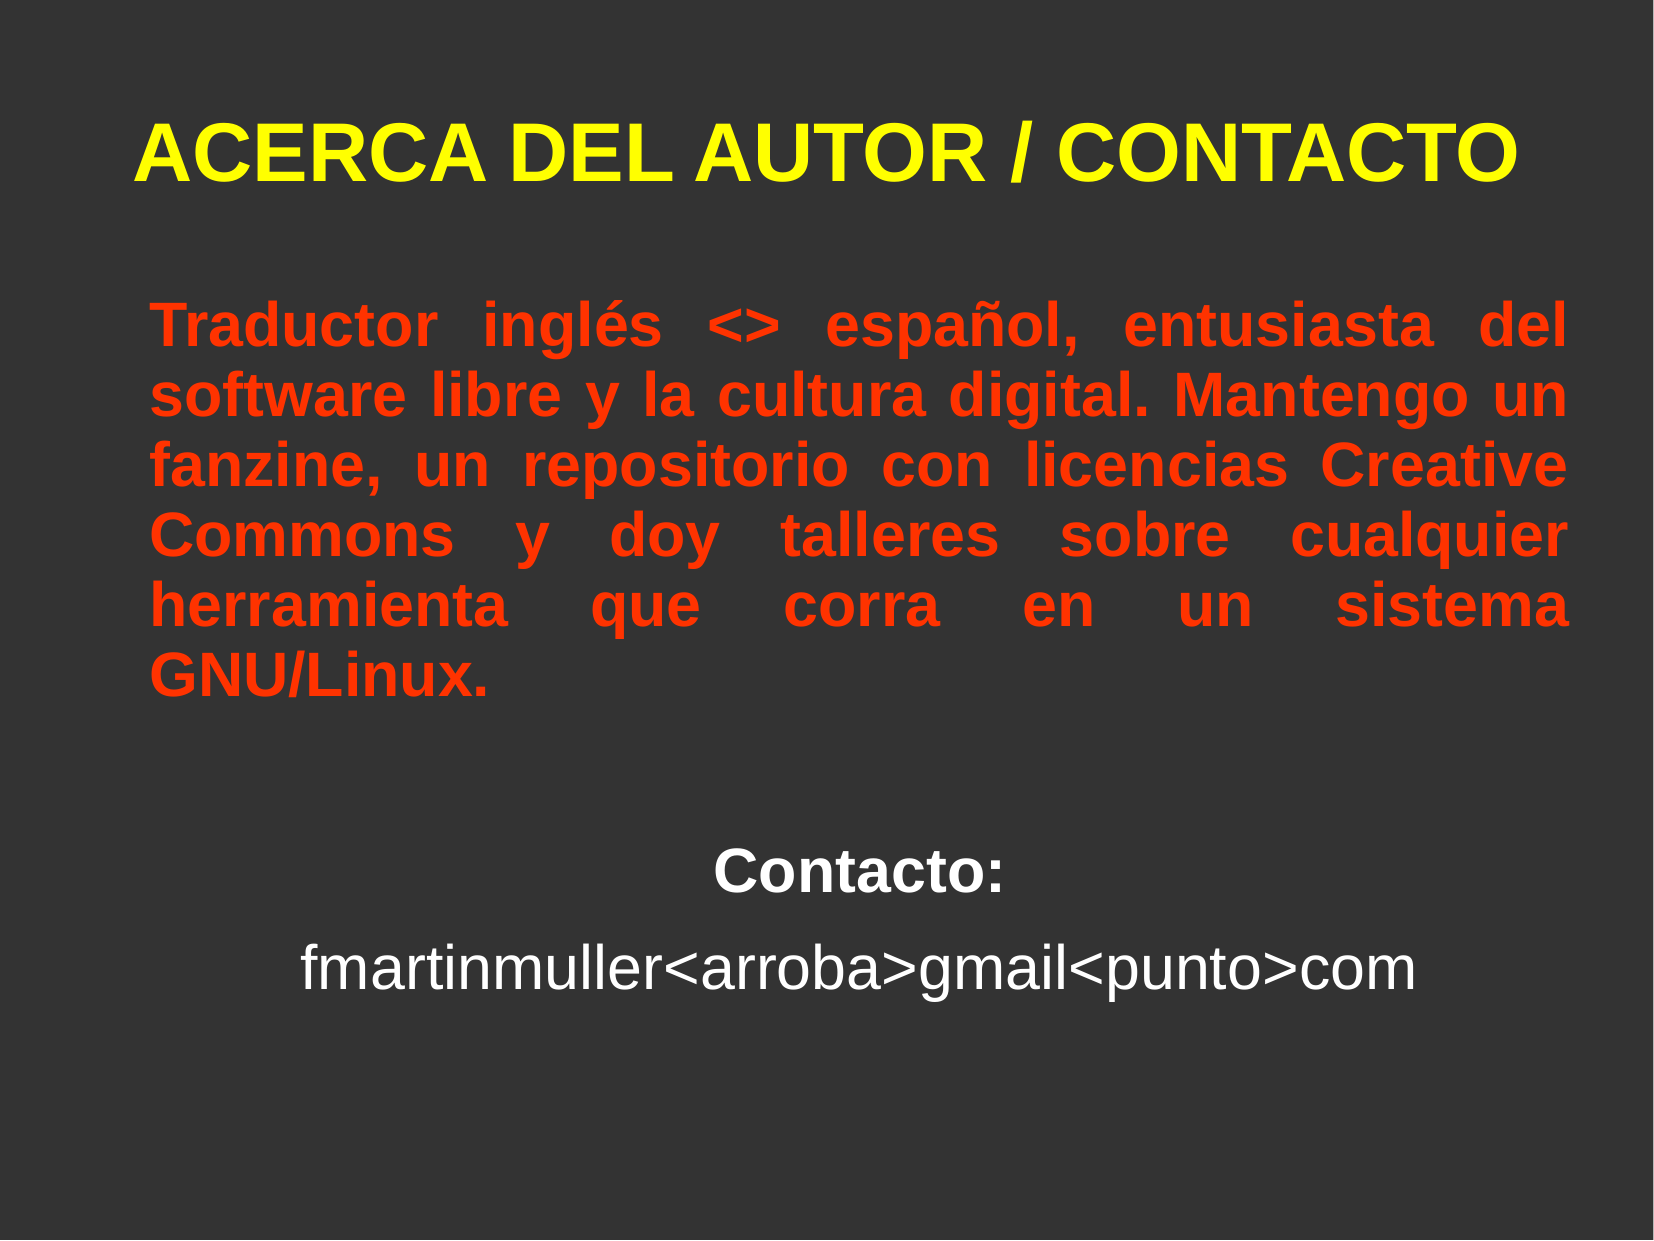

# ACERCA DEL AUTOR / CONTACTO
Traductor inglés <> español, entusiasta del software libre y la cultura digital. Mantengo un fanzine, un repositorio con licencias Creative Commons y doy talleres sobre cualquier herramienta que corra en un sistema GNU/Linux.
Contacto:
fmartinmuller<arroba>gmail<punto>com